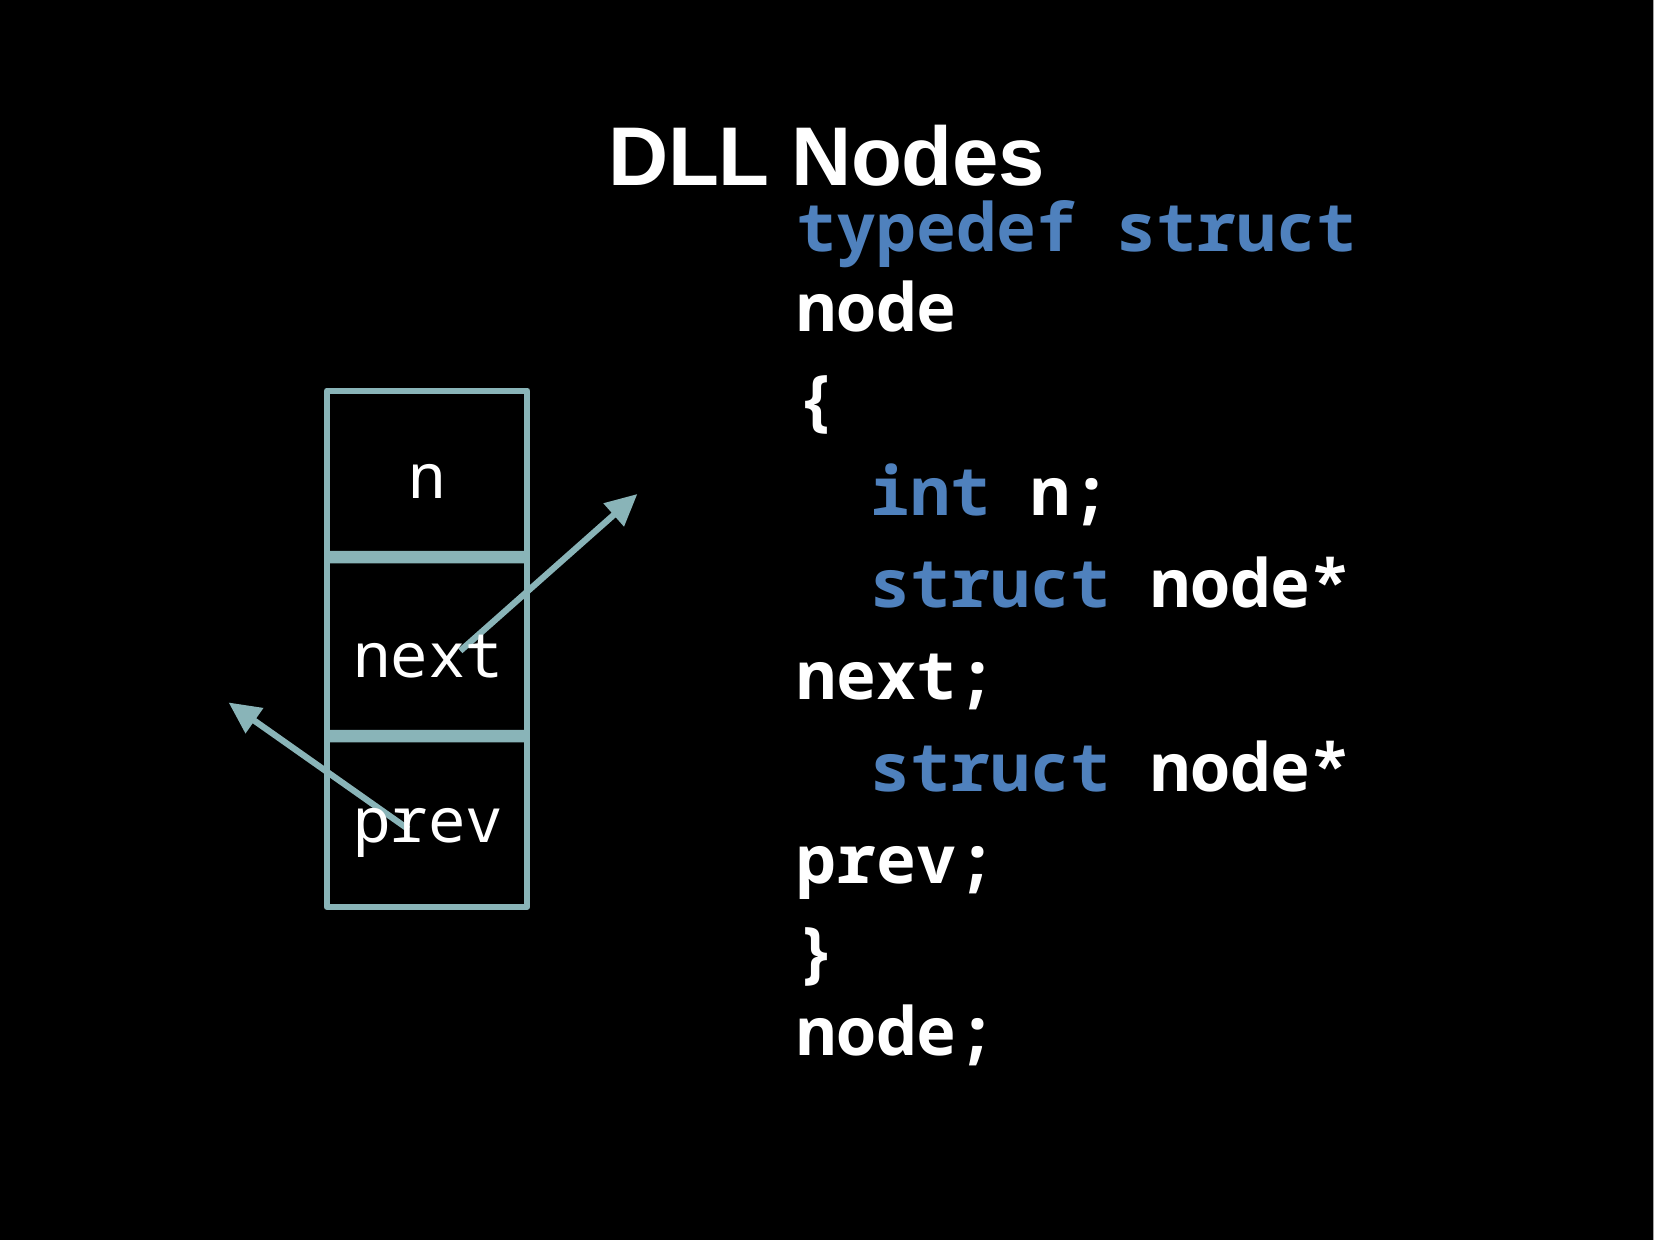

DLL Nodes
typedef struct node
{
	int n;
	struct node* next;
	struct node* prev;
}
node;
n
next
prev